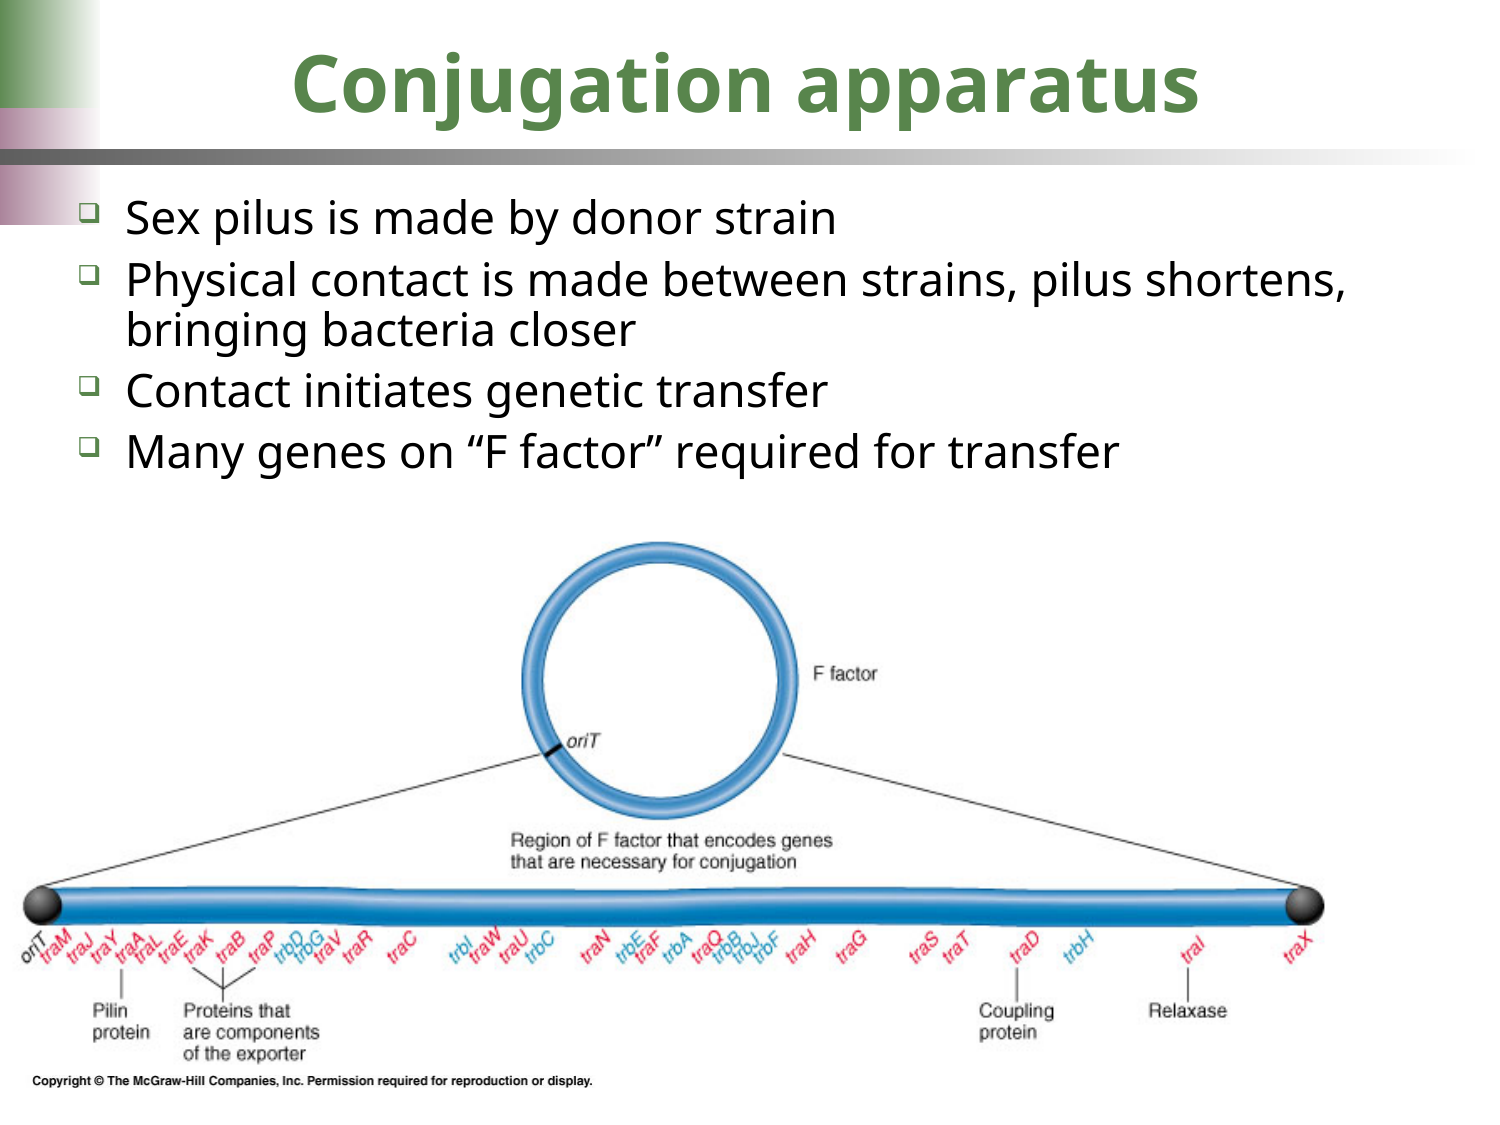

# Conjugation apparatus
Sex pilus is made by donor strain
Physical contact is made between strains, pilus shortens, bringing bacteria closer
Contact initiates genetic transfer
Many genes on “F factor” required for transfer